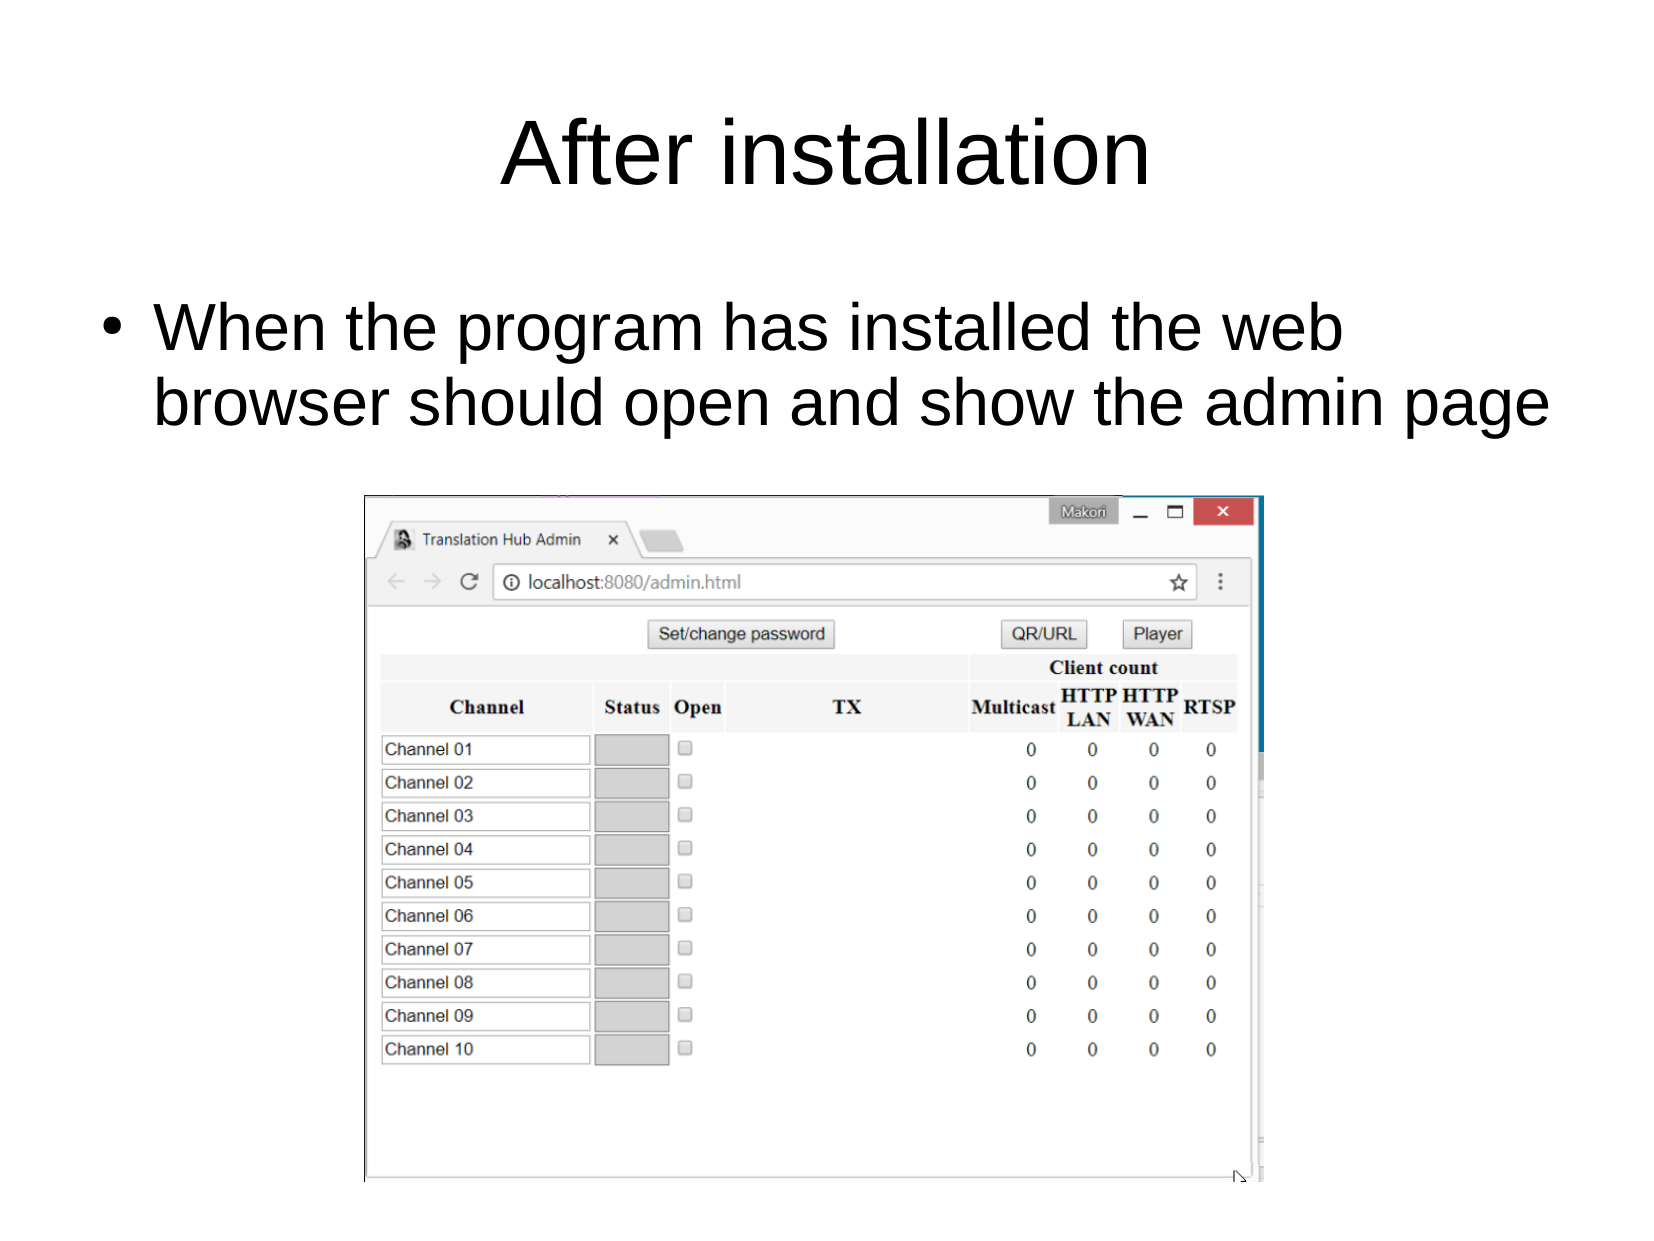

# After installation
When the program has installed the web browser should open and show the admin page